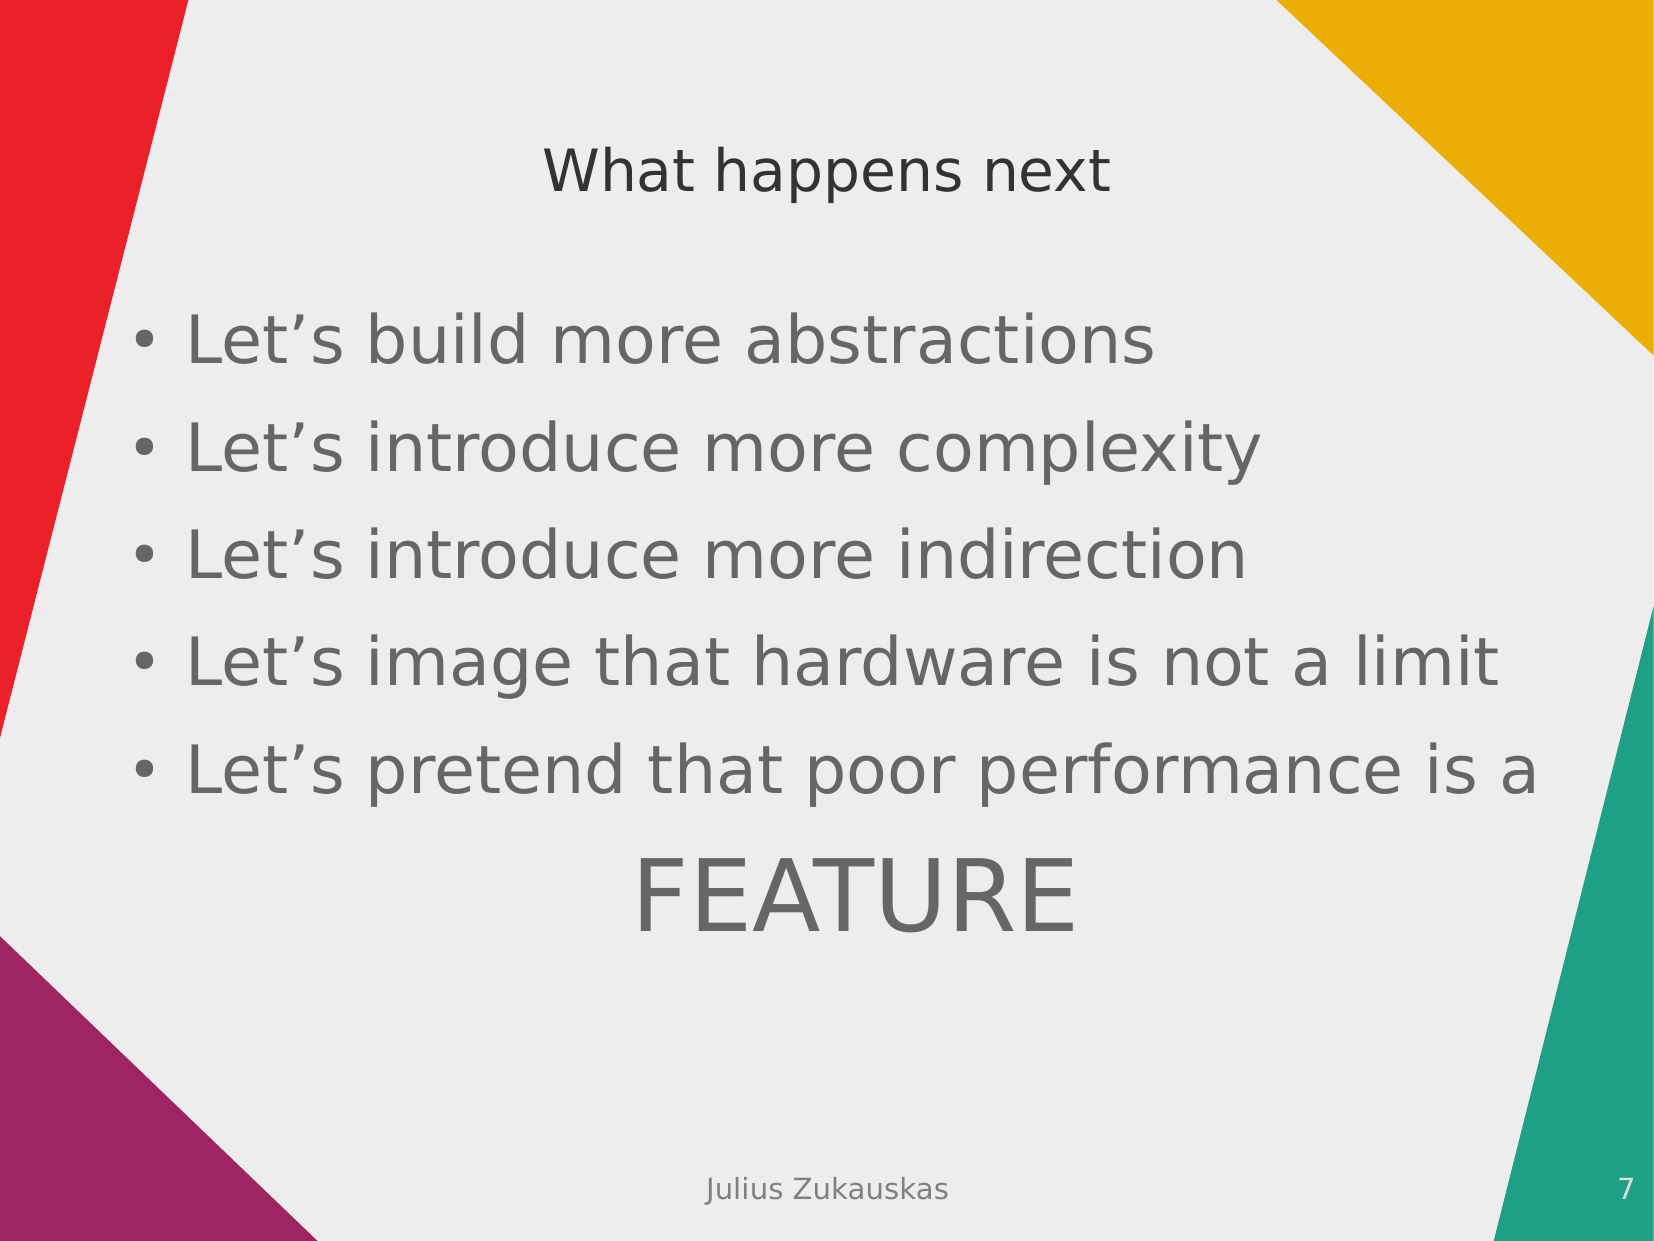

# What happens next
Let’s build more abstractions
Let’s introduce more complexity
Let’s introduce more indirection
Let’s image that hardware is not a limit
Let’s pretend that poor performance is a
FEATURE
Julius Zukauskas
7